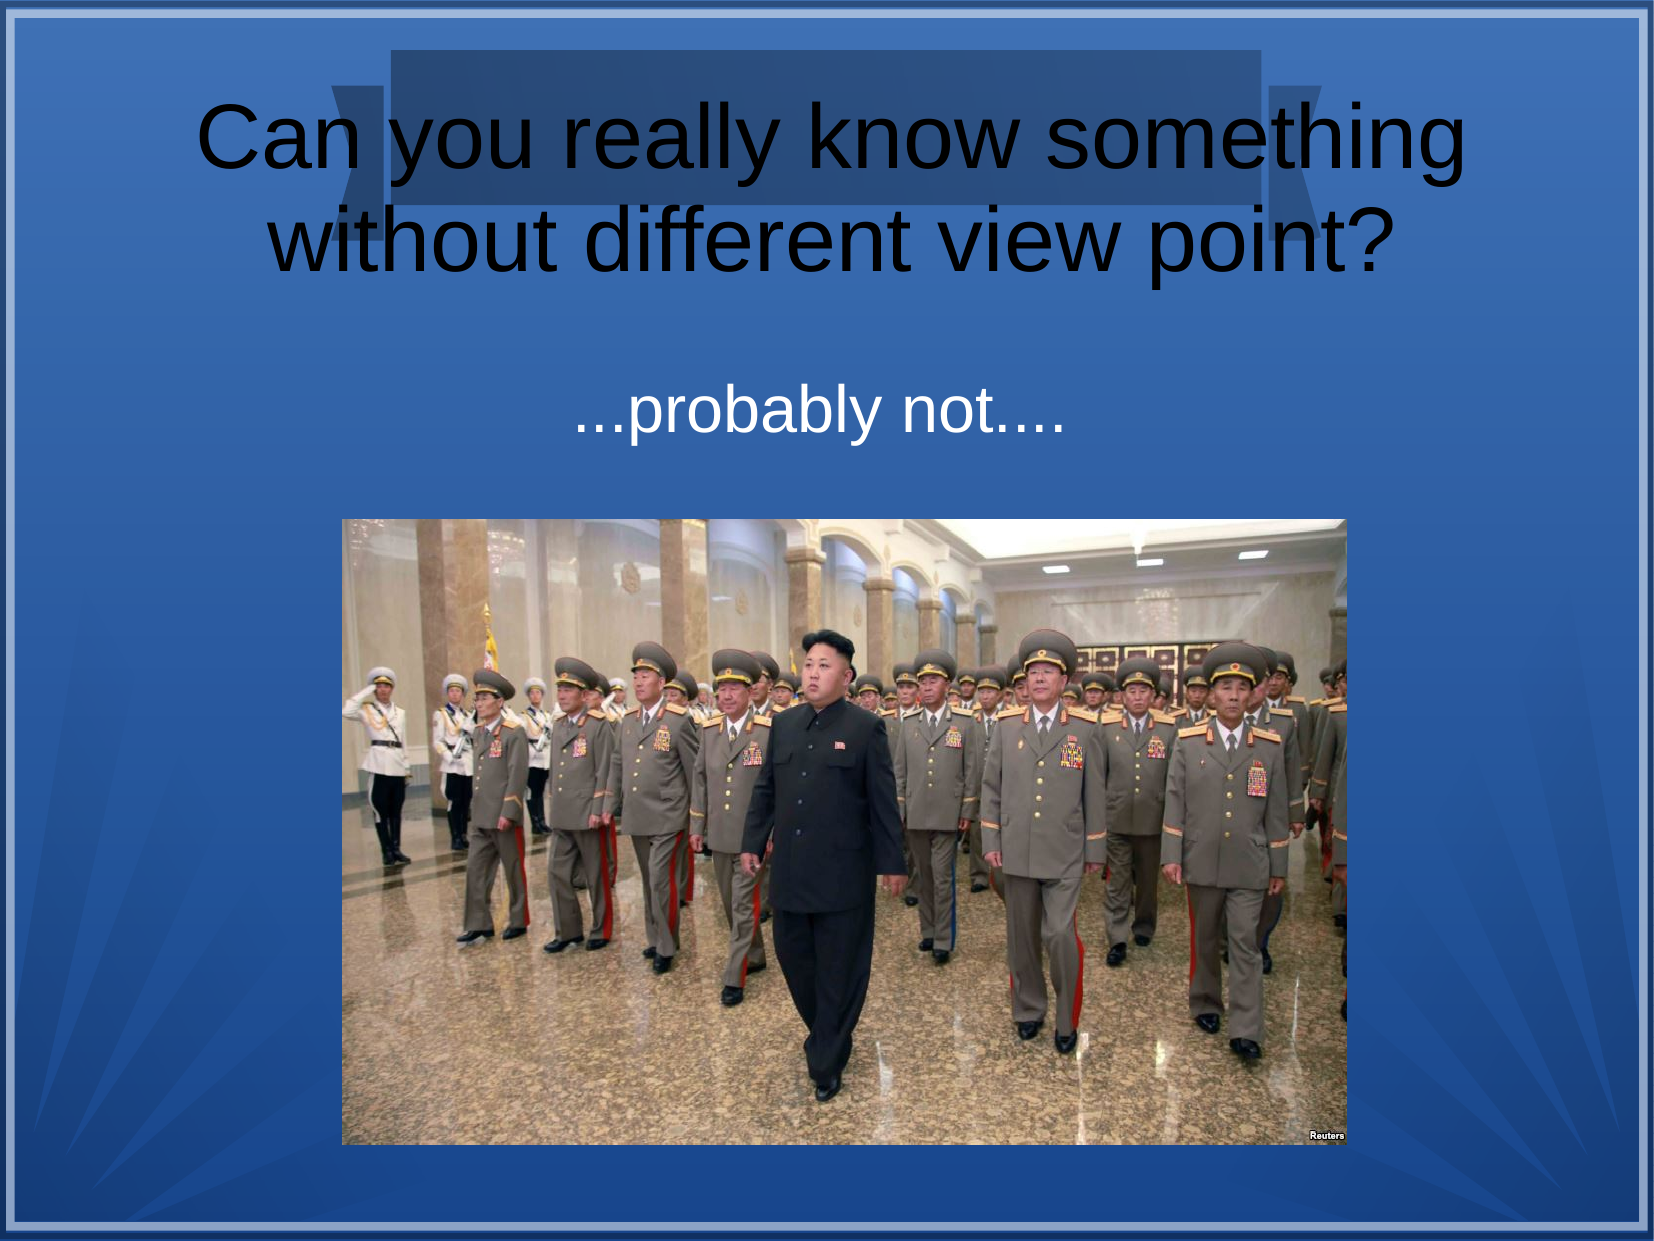

# Can you really know something without different view point?
 ...probably not....